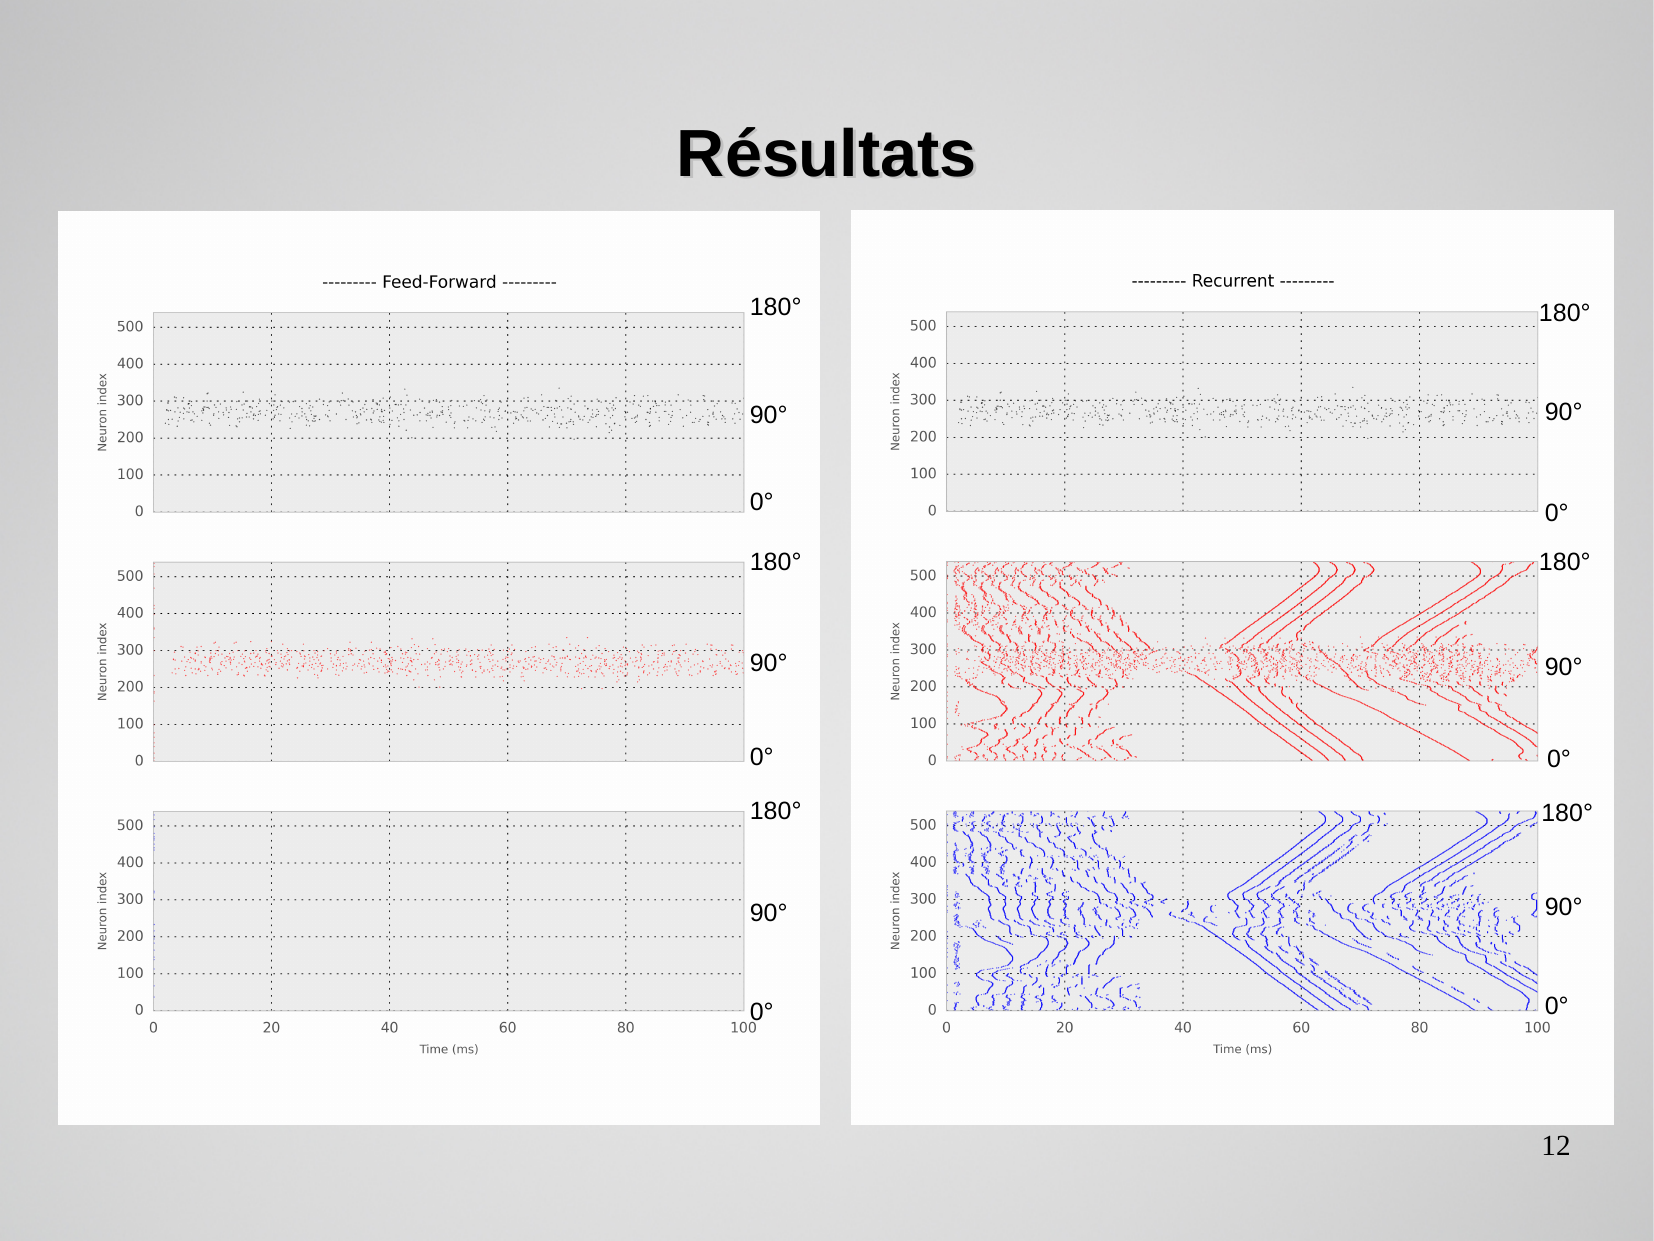

# Résultats
180°
180°
90°
90°
0°
0°
180°
180°
90°
90°
0°
0°
180°
180°
90°
90°
0°
0°
12